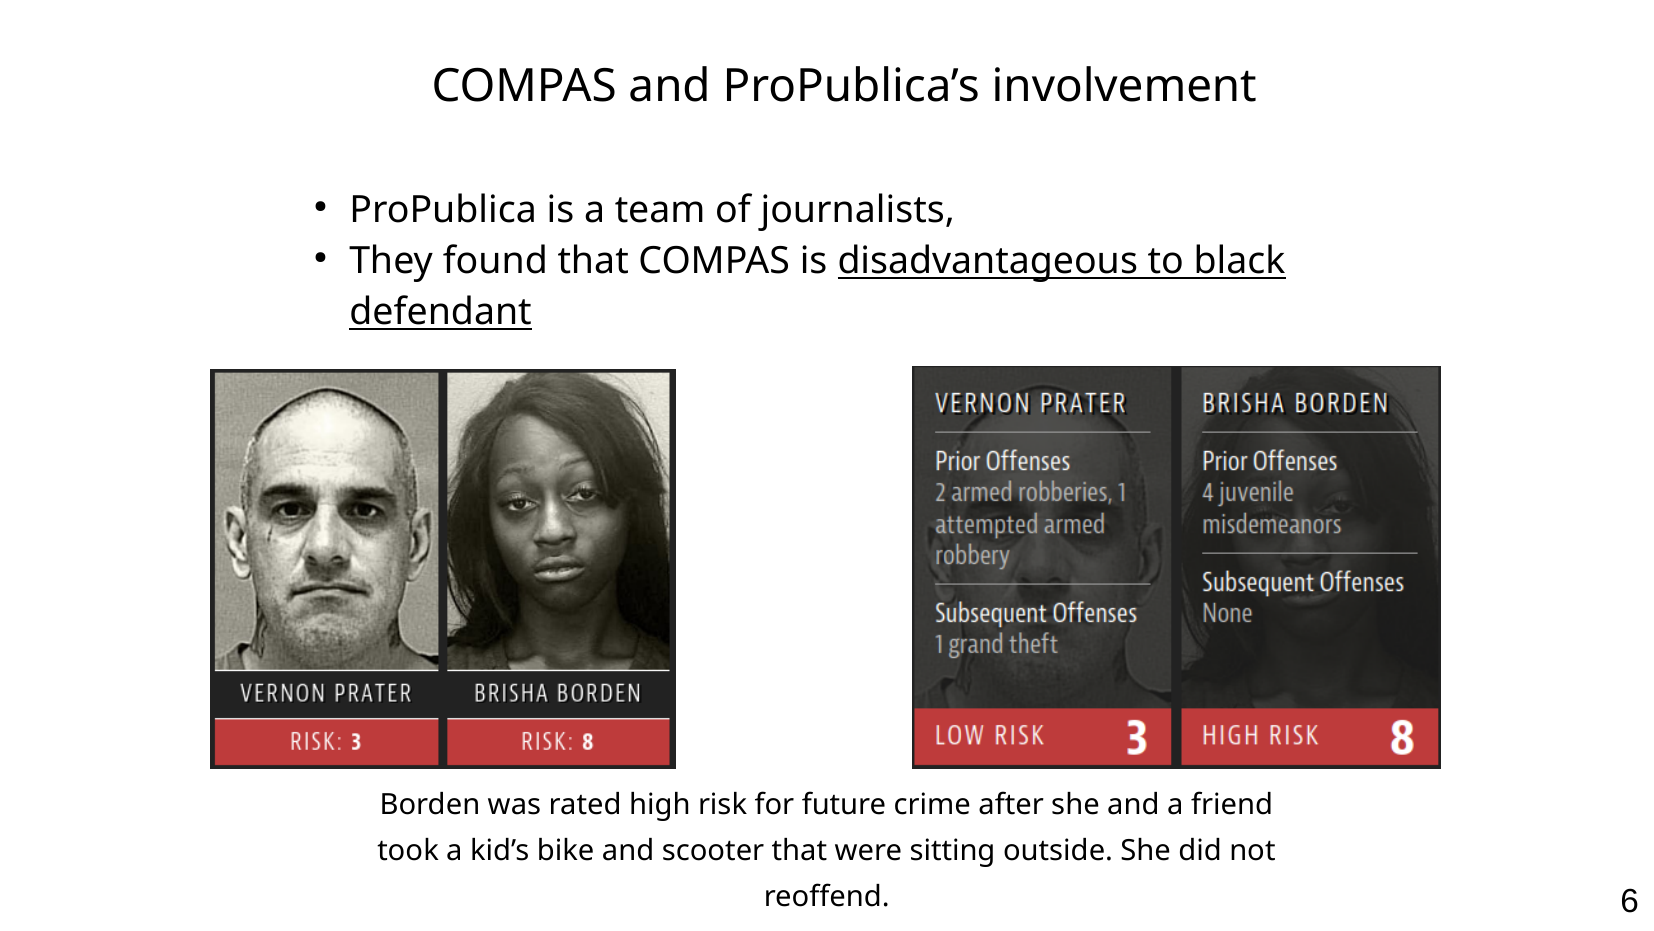

COMPAS and ProPublica’s involvement
ProPublica is a team of journalists,
They found that COMPAS is disadvantageous to black defendant
Borden was rated high risk for future crime after she and a friend took a kid’s bike and scooter that were sitting outside. She did not reoffend.
Source : www.propublica.org